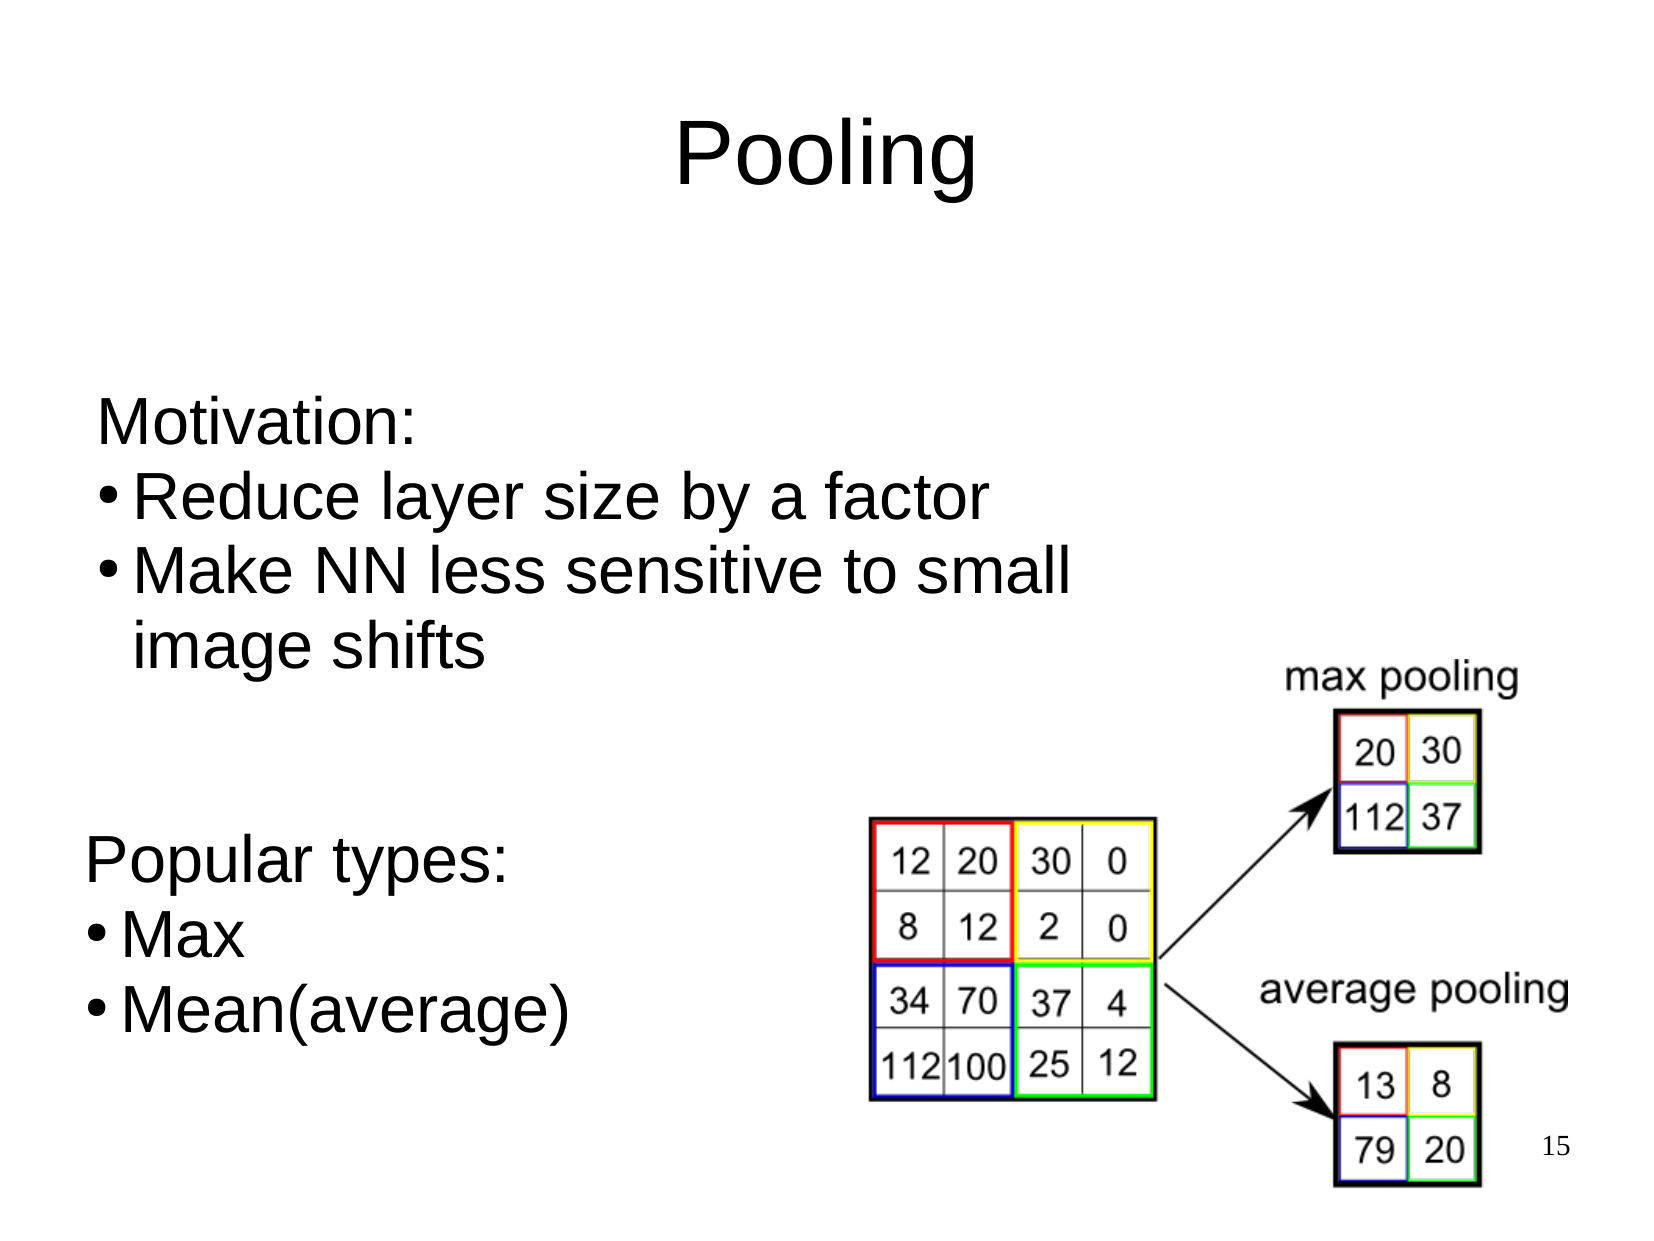

# Pooling
Motivation:
Reduce layer size by a factor
Make NN less sensitive to small image shifts
Popular types:
Max
Mean(average)
15